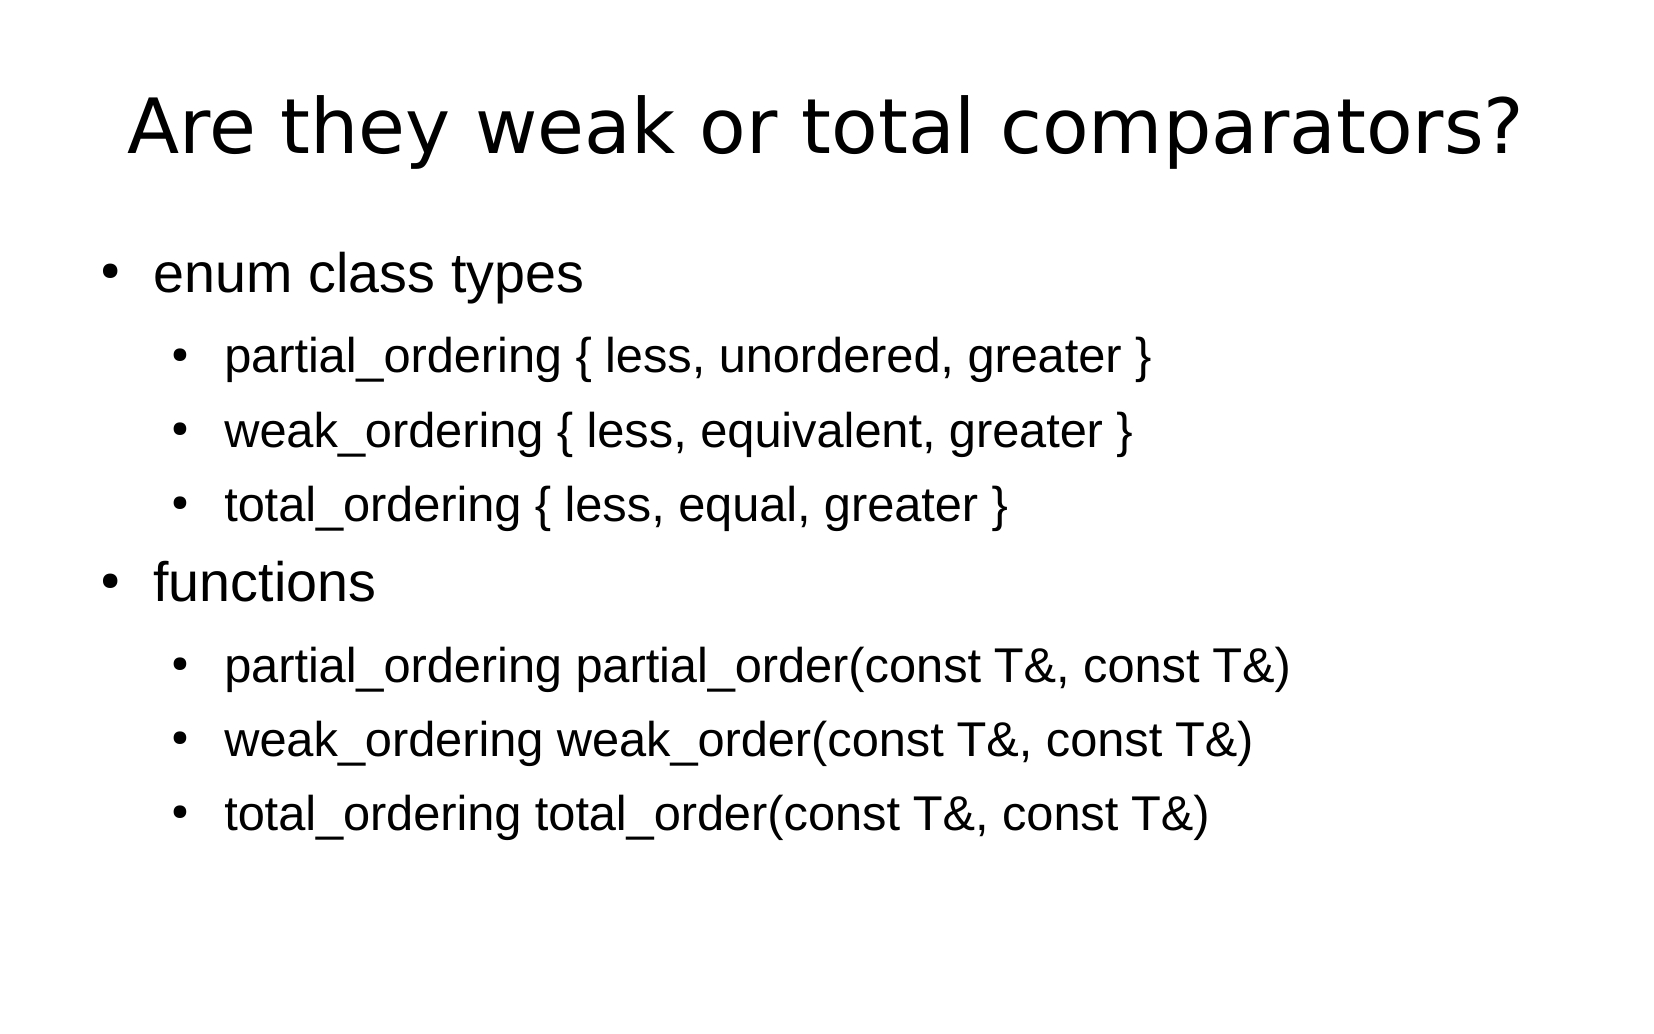

# Are they weak or total comparators?
enum class types
partial_ordering { less, unordered, greater }
weak_ordering { less, equivalent, greater }
total_ordering { less, equal, greater }
functions
partial_ordering partial_order(const T&, const T&)
weak_ordering weak_order(const T&, const T&)
total_ordering total_order(const T&, const T&)